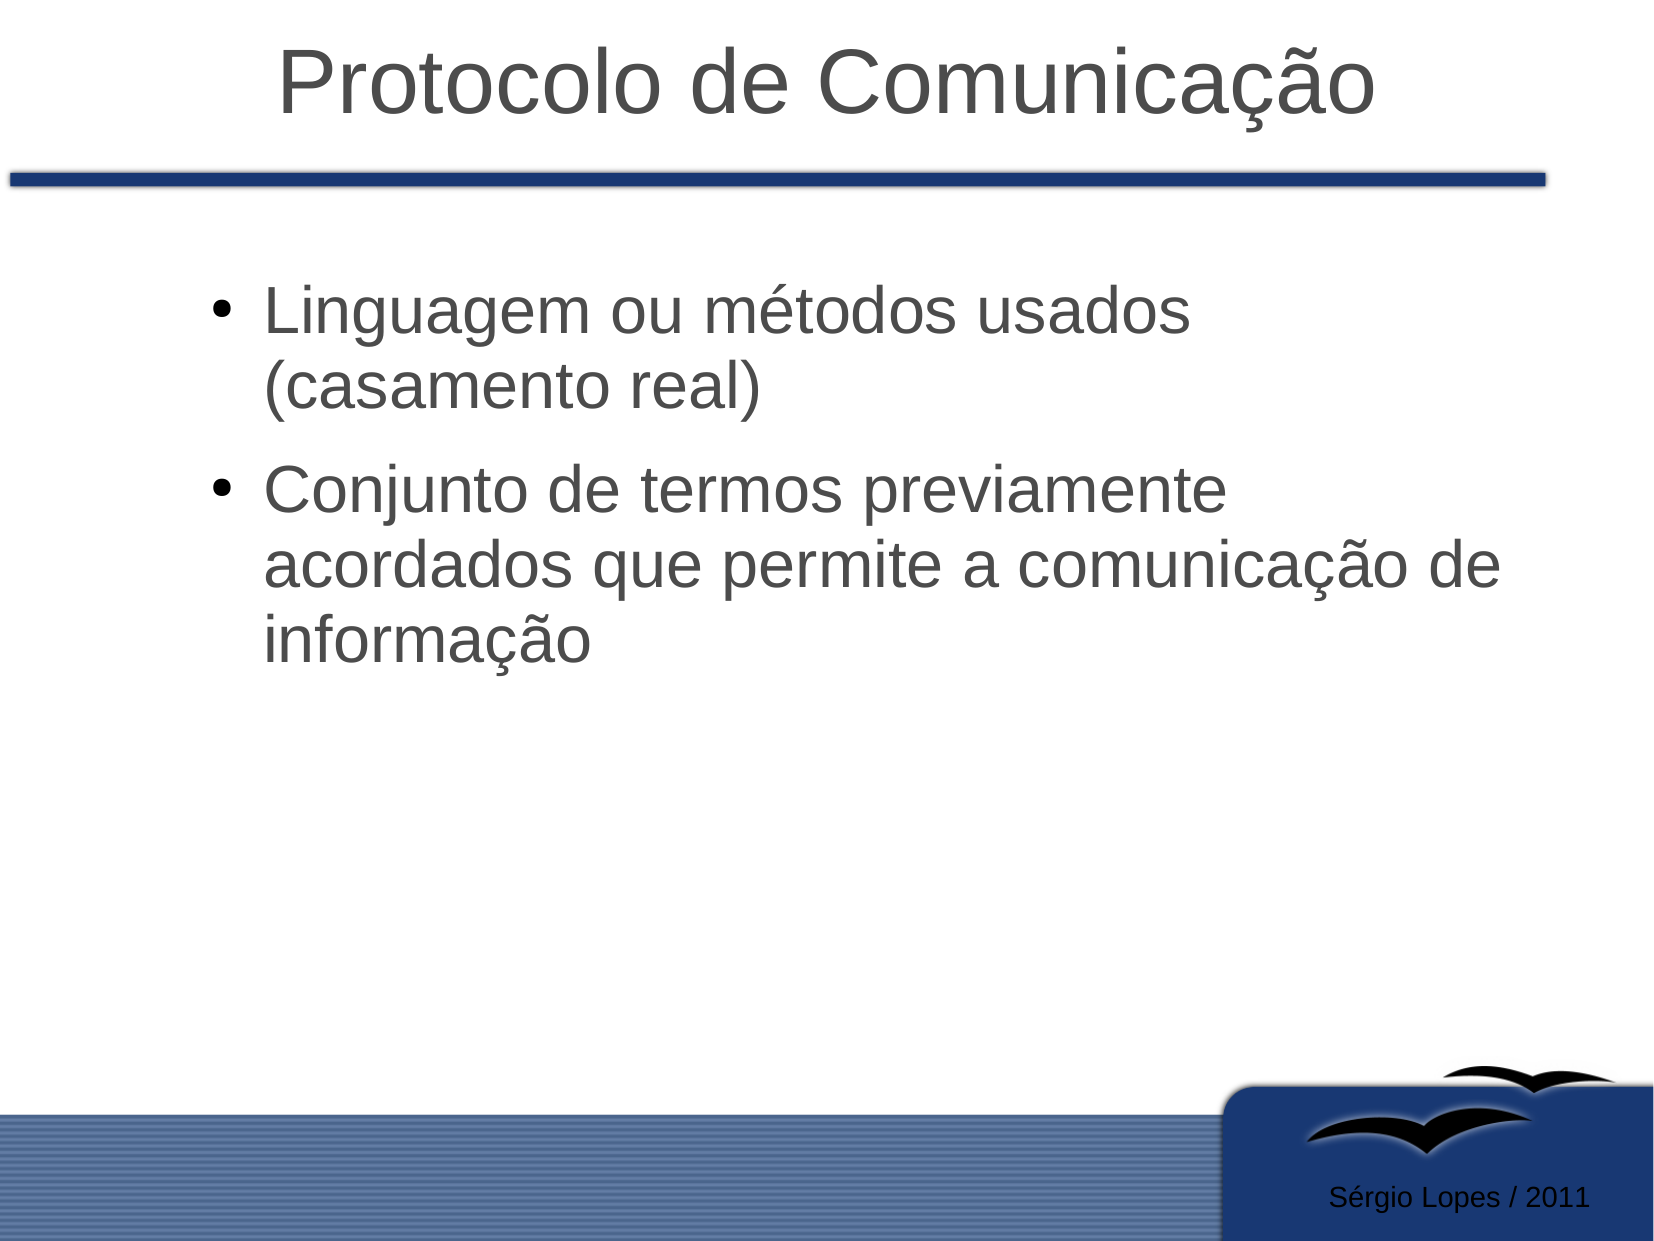

# Protocolo de Comunicação
Linguagem ou métodos usados (casamento real)
Conjunto de termos previamente acordados que permite a comunicação de informação
Sérgio Lopes / 2011